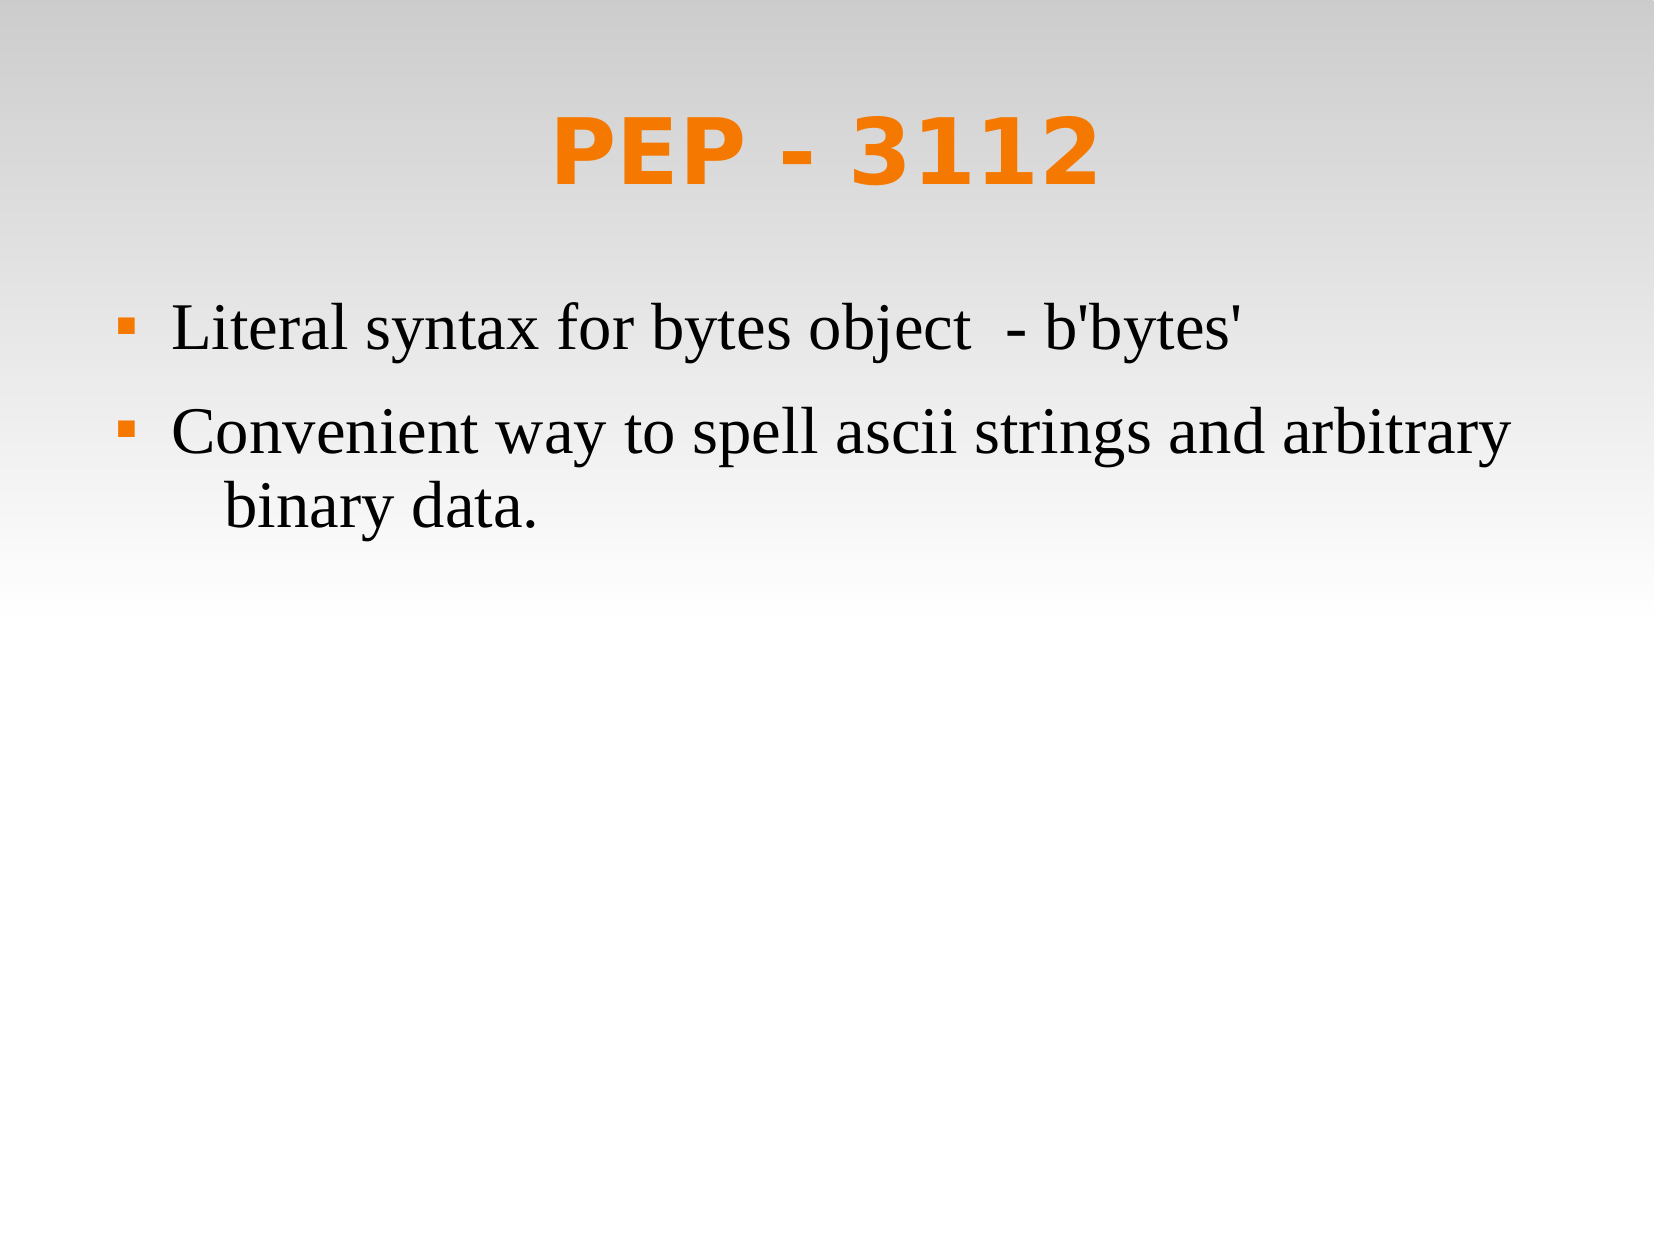

# PEP - 3112
Literal syntax for bytes object - b'bytes'
Convenient way to spell ascii strings and arbitrary binary data.